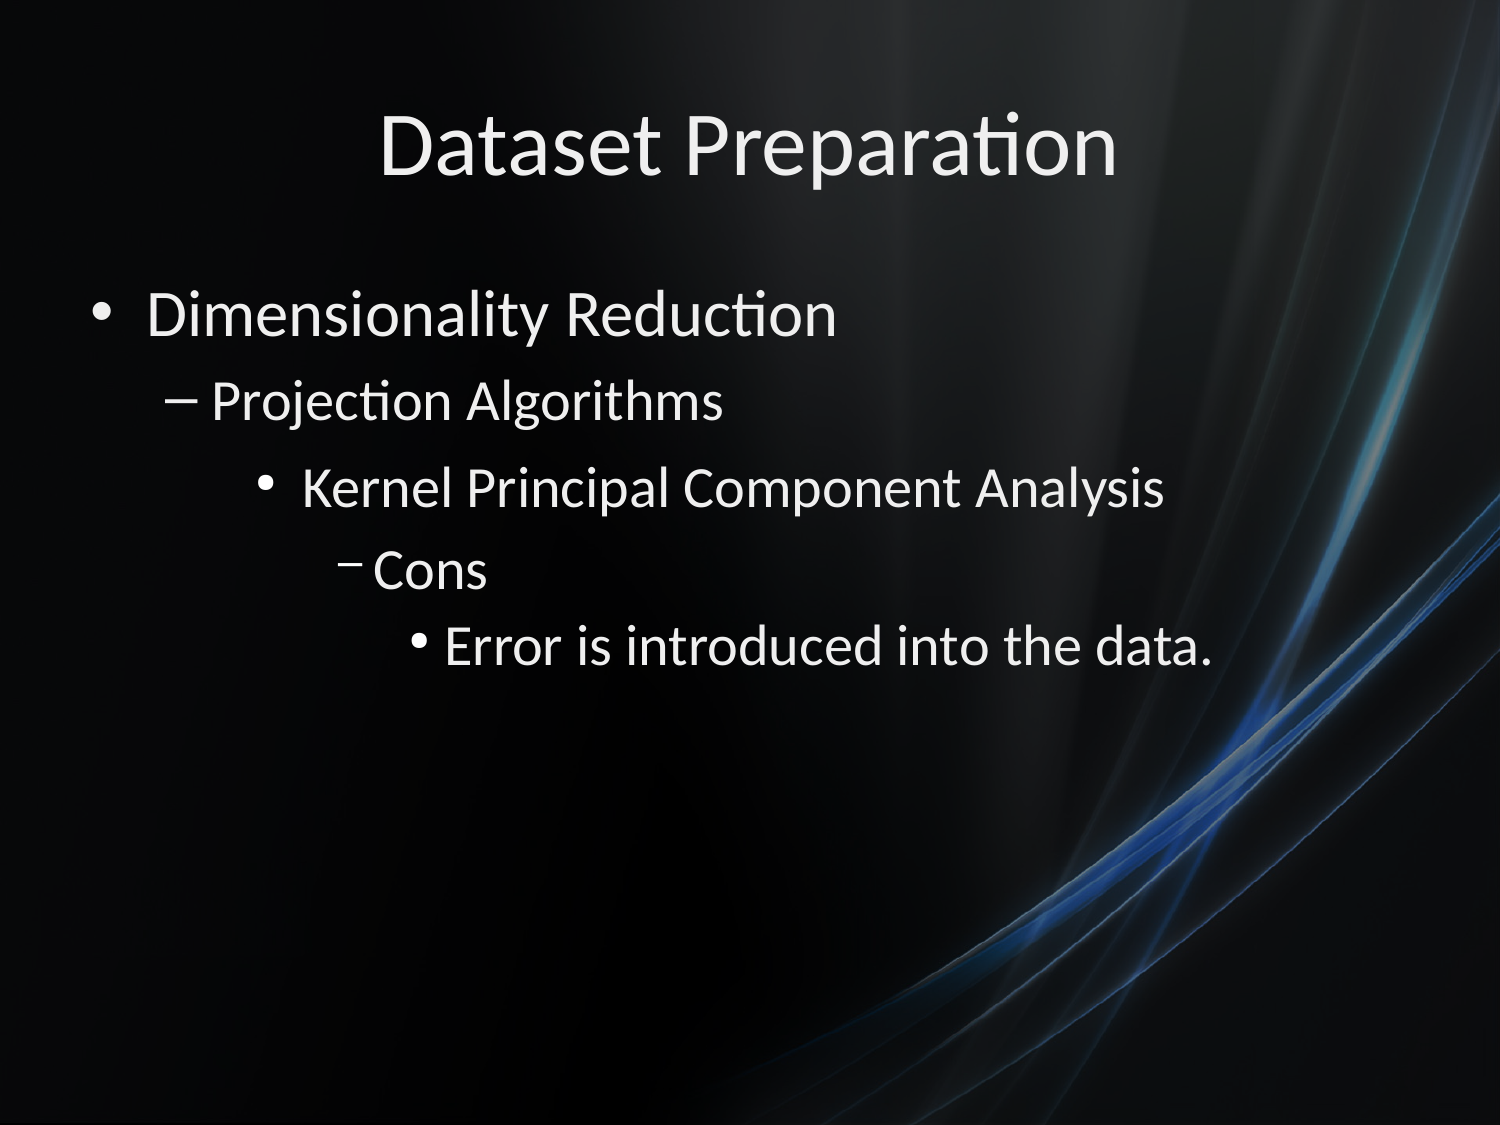

# Dataset Preparation
Dimensionality Reduction
Projection Algorithms
Kernel Principal Component Analysis
Cons
Error is introduced into the data.